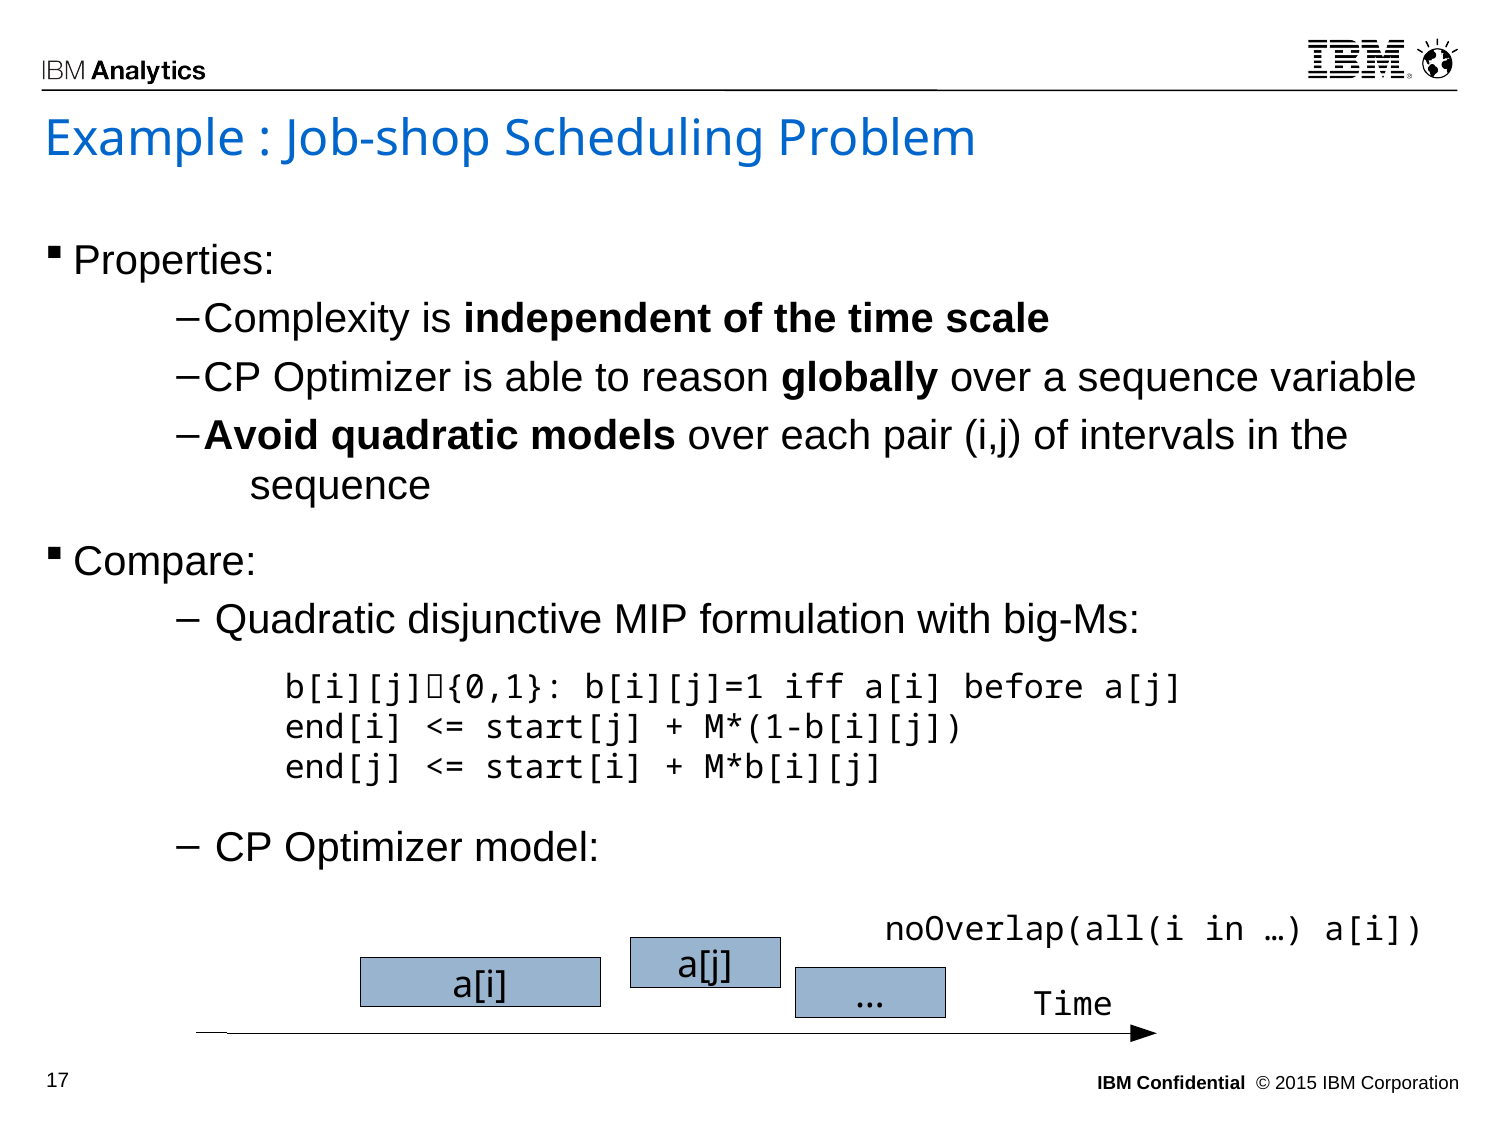

# Example : Job-shop Scheduling Problem
Properties:
Complexity is independent of the time scale
CP Optimizer is able to reason globally over a sequence variable
Avoid quadratic models over each pair (i,j) of intervals in the sequence
Compare:
 Quadratic disjunctive MIP formulation with big-Ms:
 b[i][j]{0,1}: b[i][j]=1 iff a[i] before a[j]
 end[i] <= start[j] + M*(1-b[i][j])
 end[j] <= start[i] + M*b[i][j]
 CP Optimizer model:
noOverlap(all(i in …) a[i])
a[j]
a[i]
…
Time